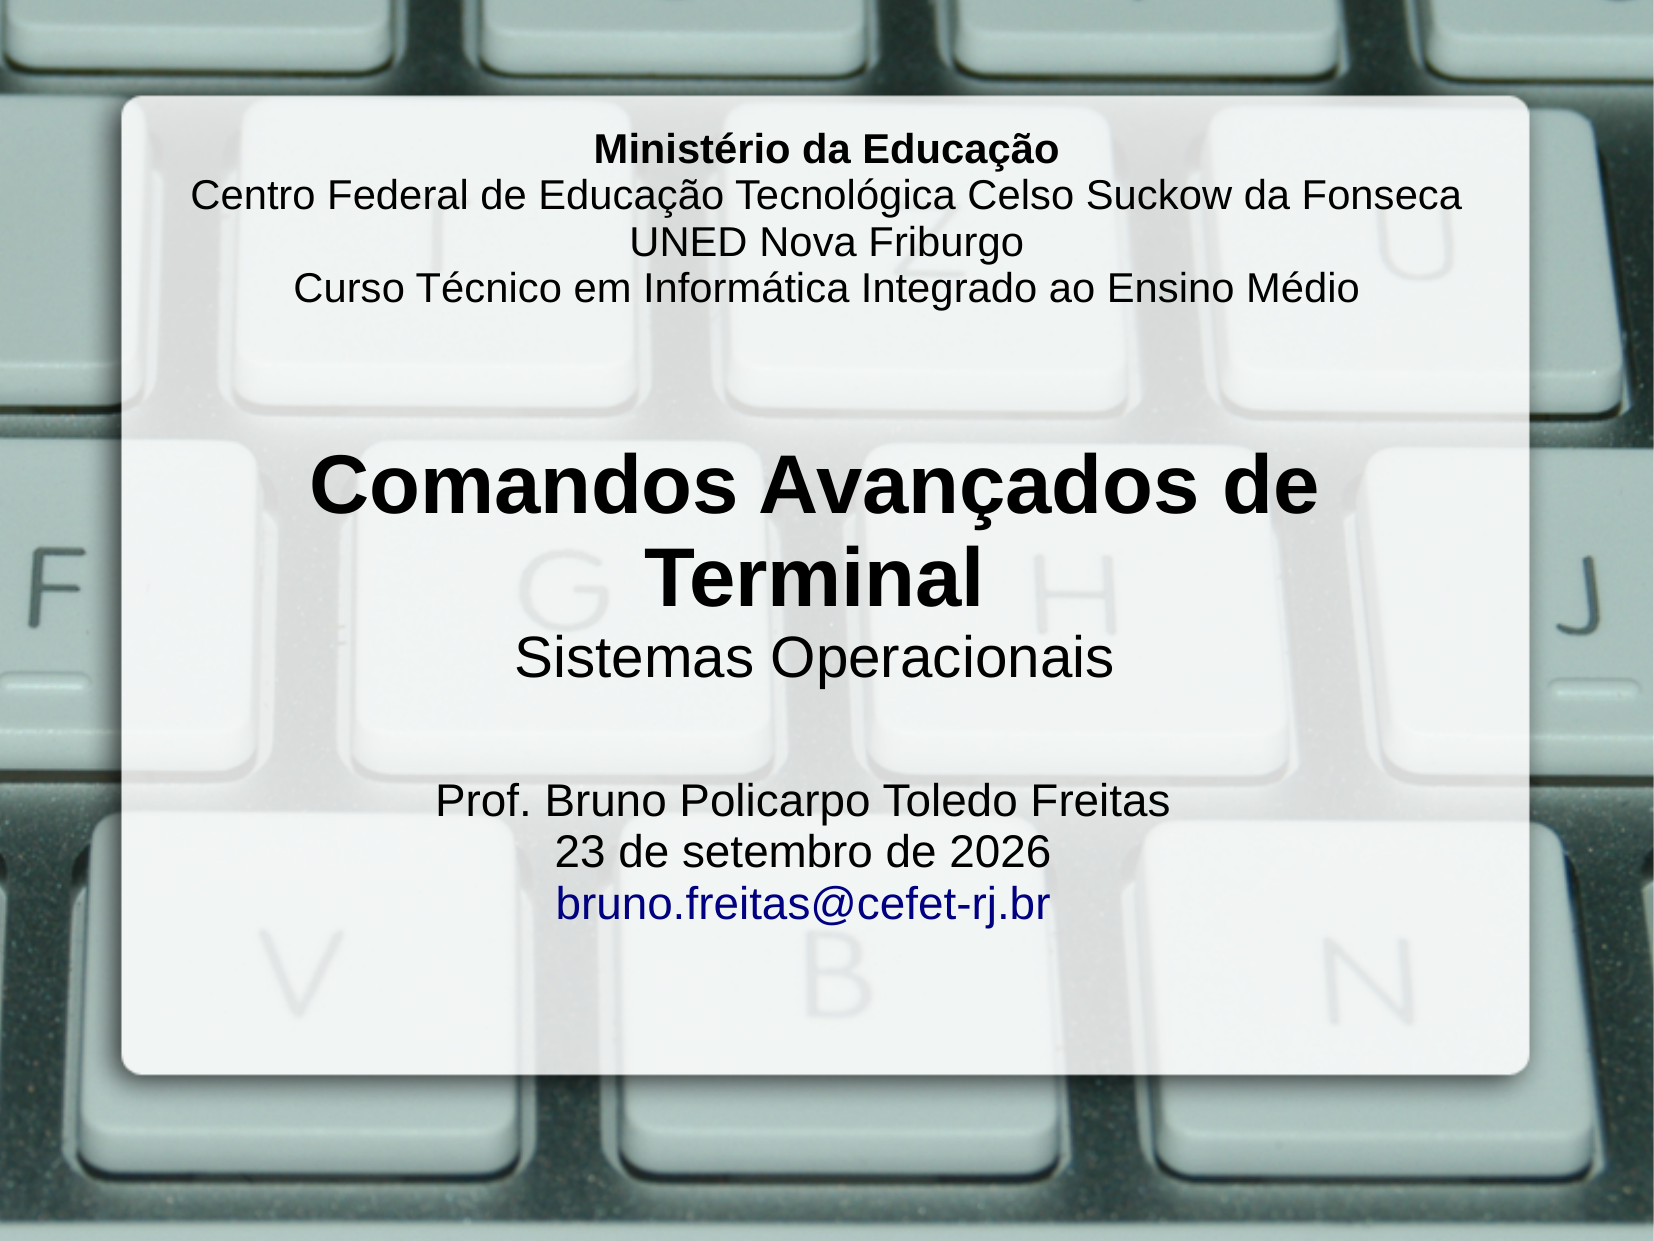

Ministério da Educação
Centro Federal de Educação Tecnológica Celso Suckow da Fonseca
UNED Nova Friburgo
Curso Técnico em Informática Integrado ao Ensino Médio
Comandos Avançados de Terminal
Sistemas Operacionais
Prof. Bruno Policarpo Toledo Freitas
bruno.freitas@cefet-rj.br